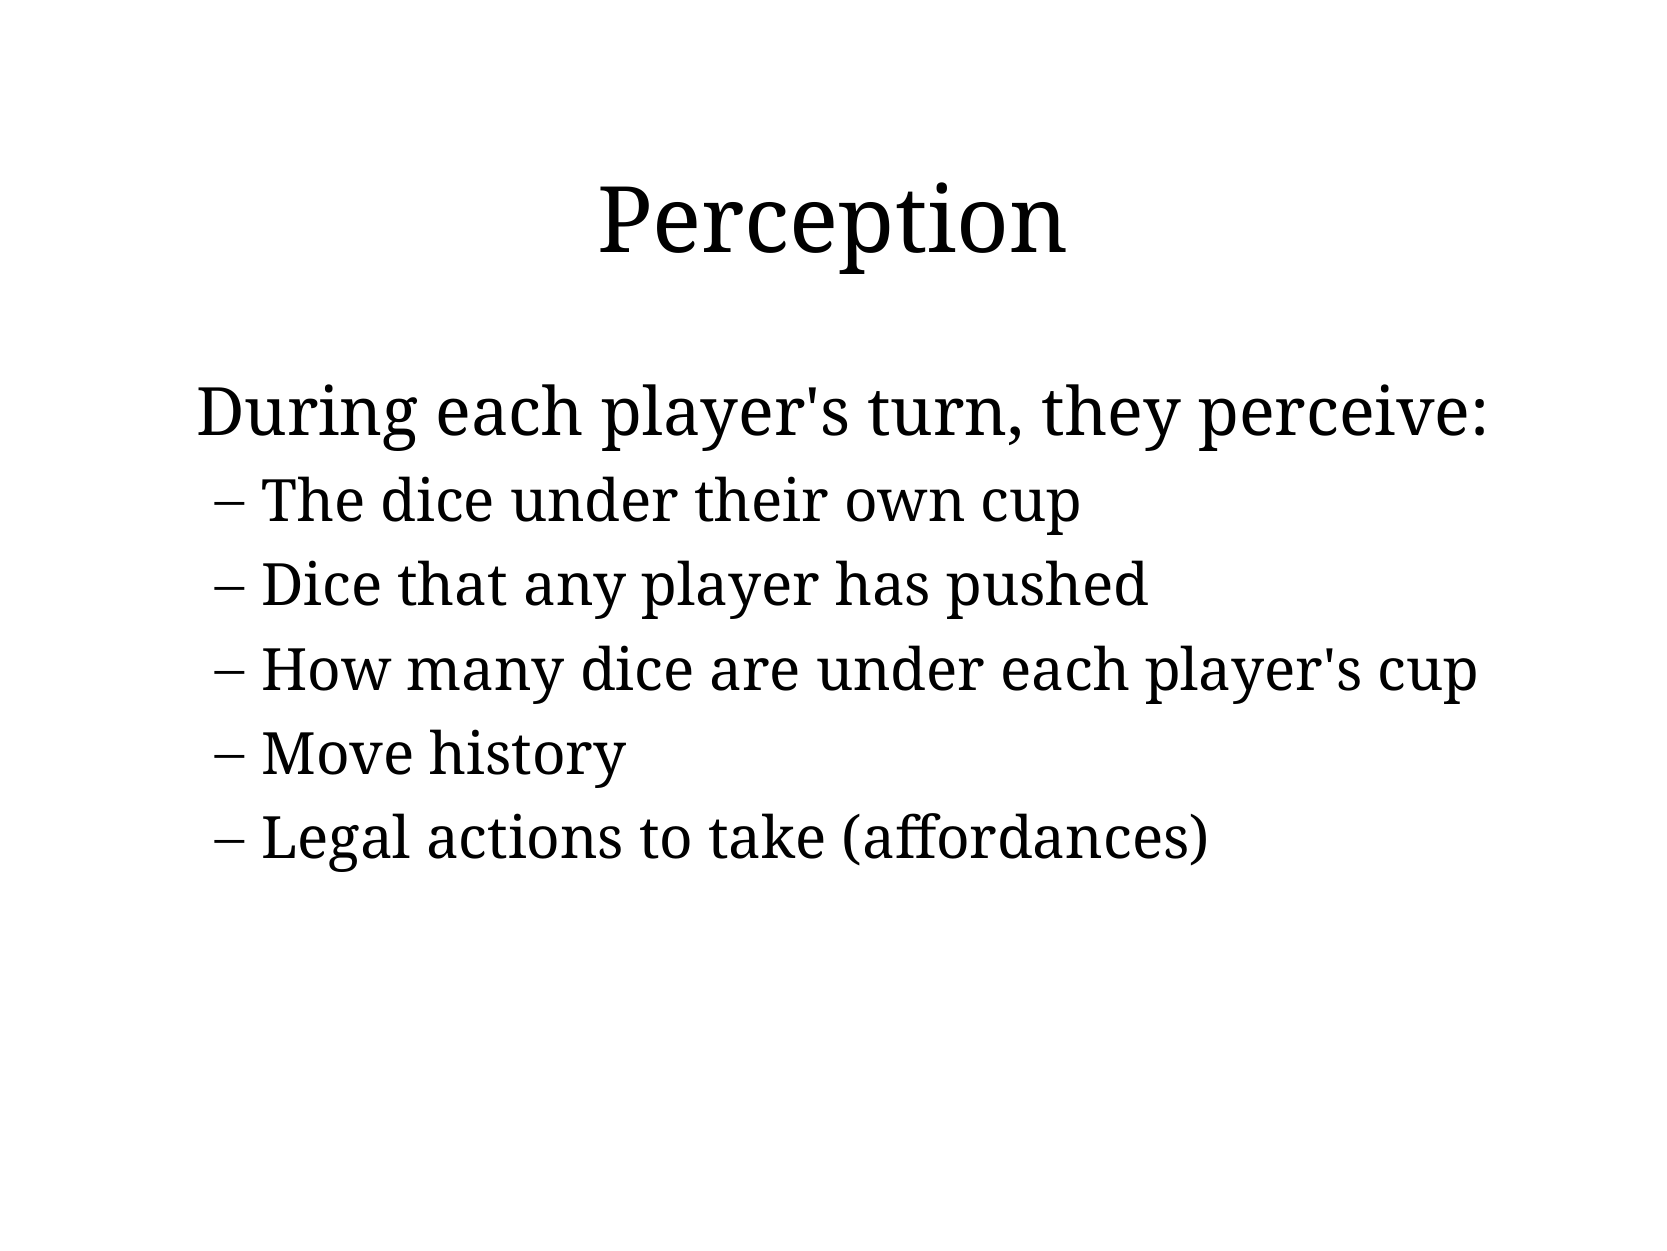

# Perception
During each player's turn, they perceive:
The dice under their own cup
Dice that any player has pushed
How many dice are under each player's cup
Move history
Legal actions to take (affordances)